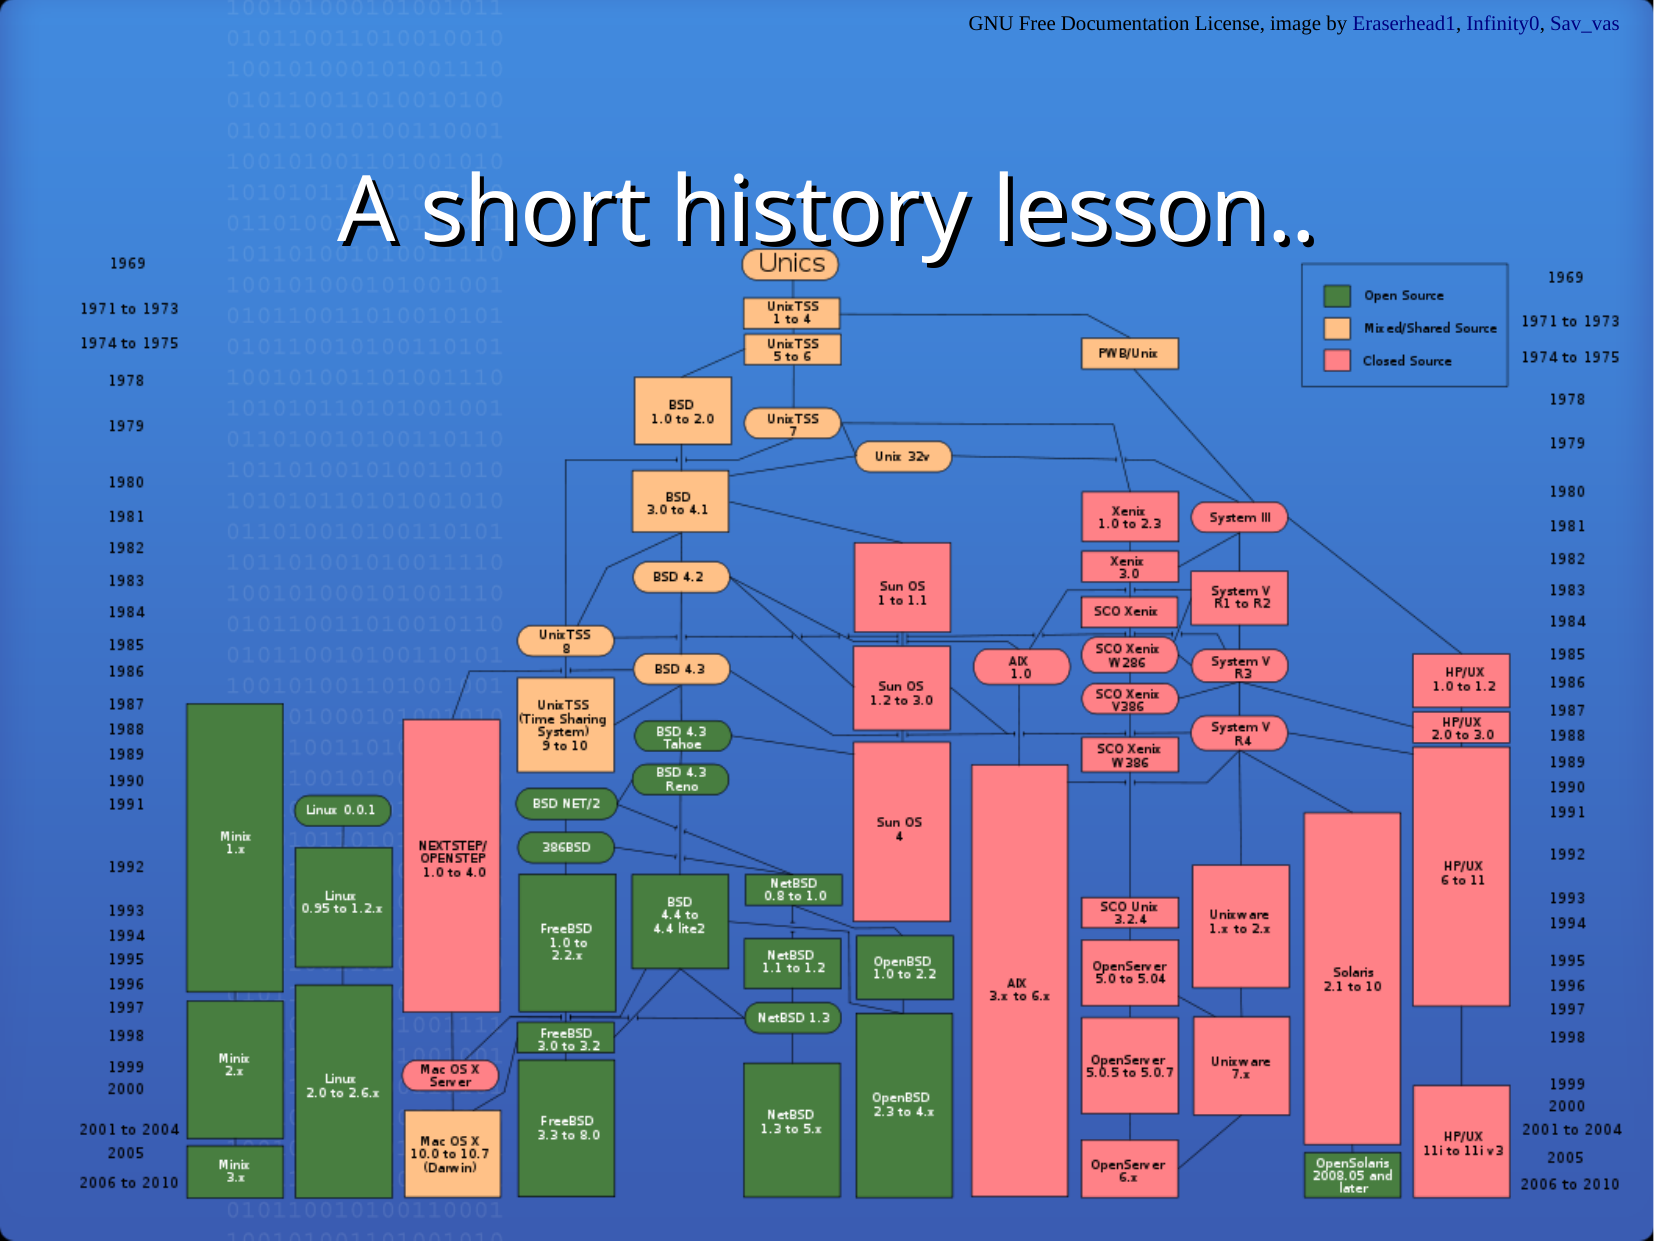

GNU Free Documentation License, image by Eraserhead1, Infinity0, Sav_vas
# A short history lesson..